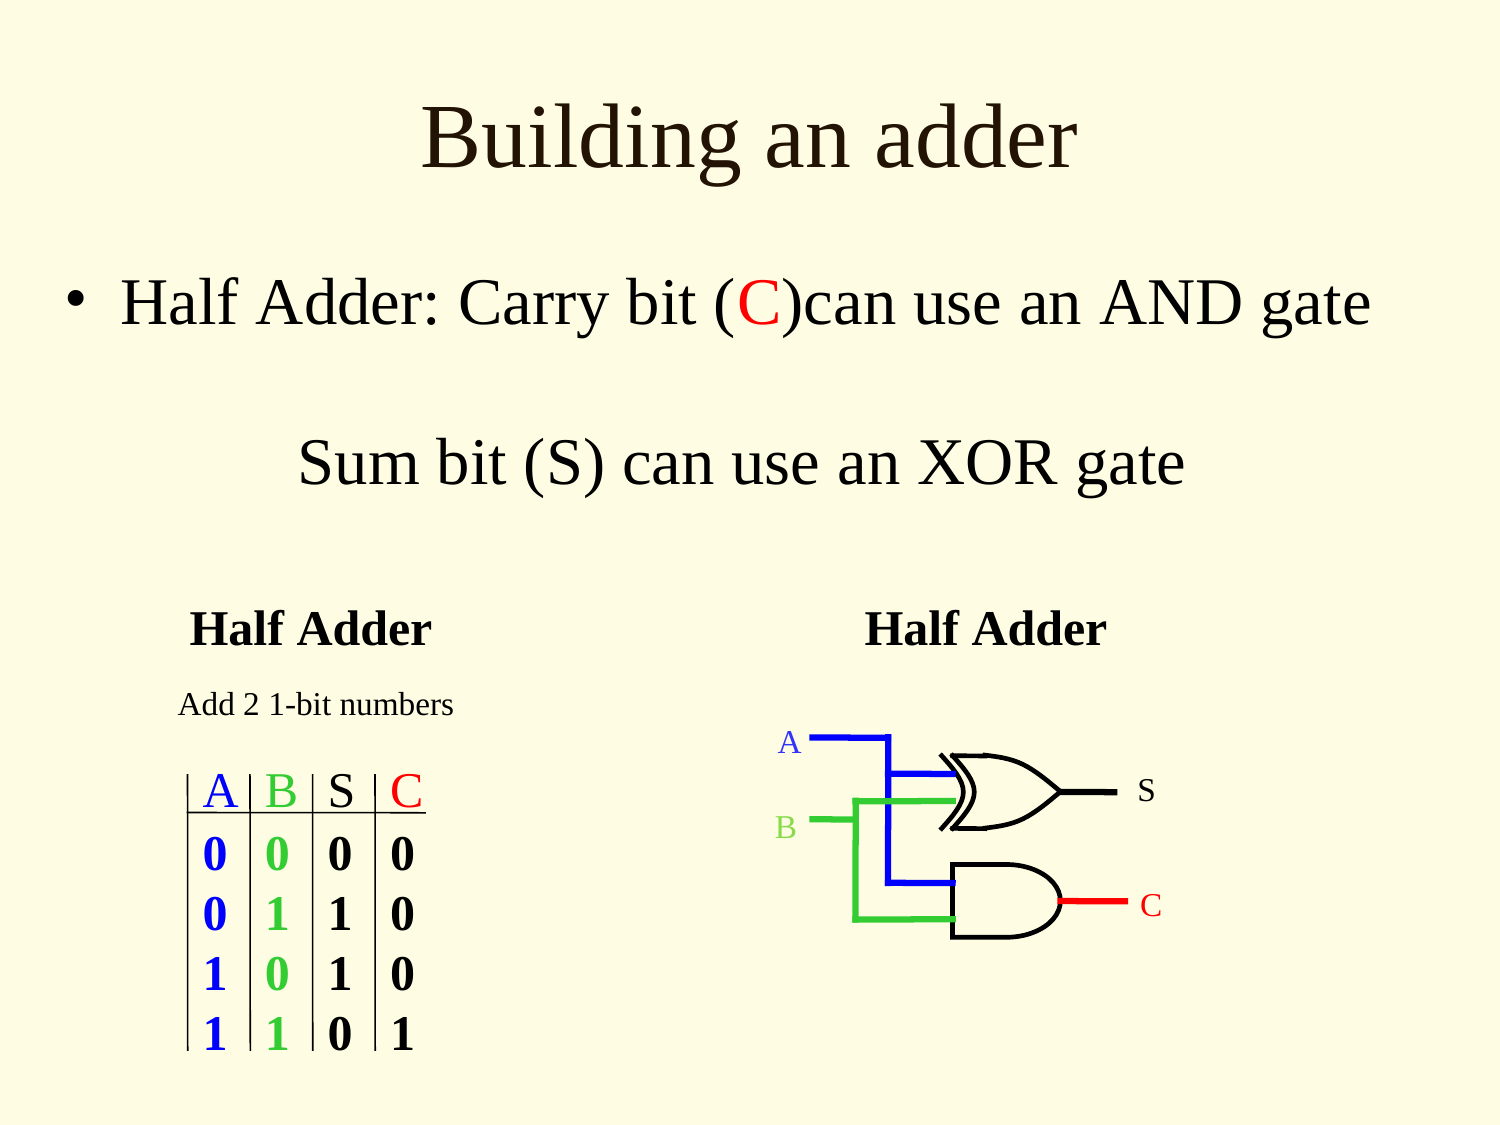

# Building an adder
Half Adder: Carry bit (C)can use an AND gate 	 	 Sum bit (S) can use an XOR gate
Half Adder
Half Adder
A
S
B
C
Add 2 1-bit numbers
A
B
S
C
0
0
1
1
0
1
0
1
0
1
1
0
0
0
0
1